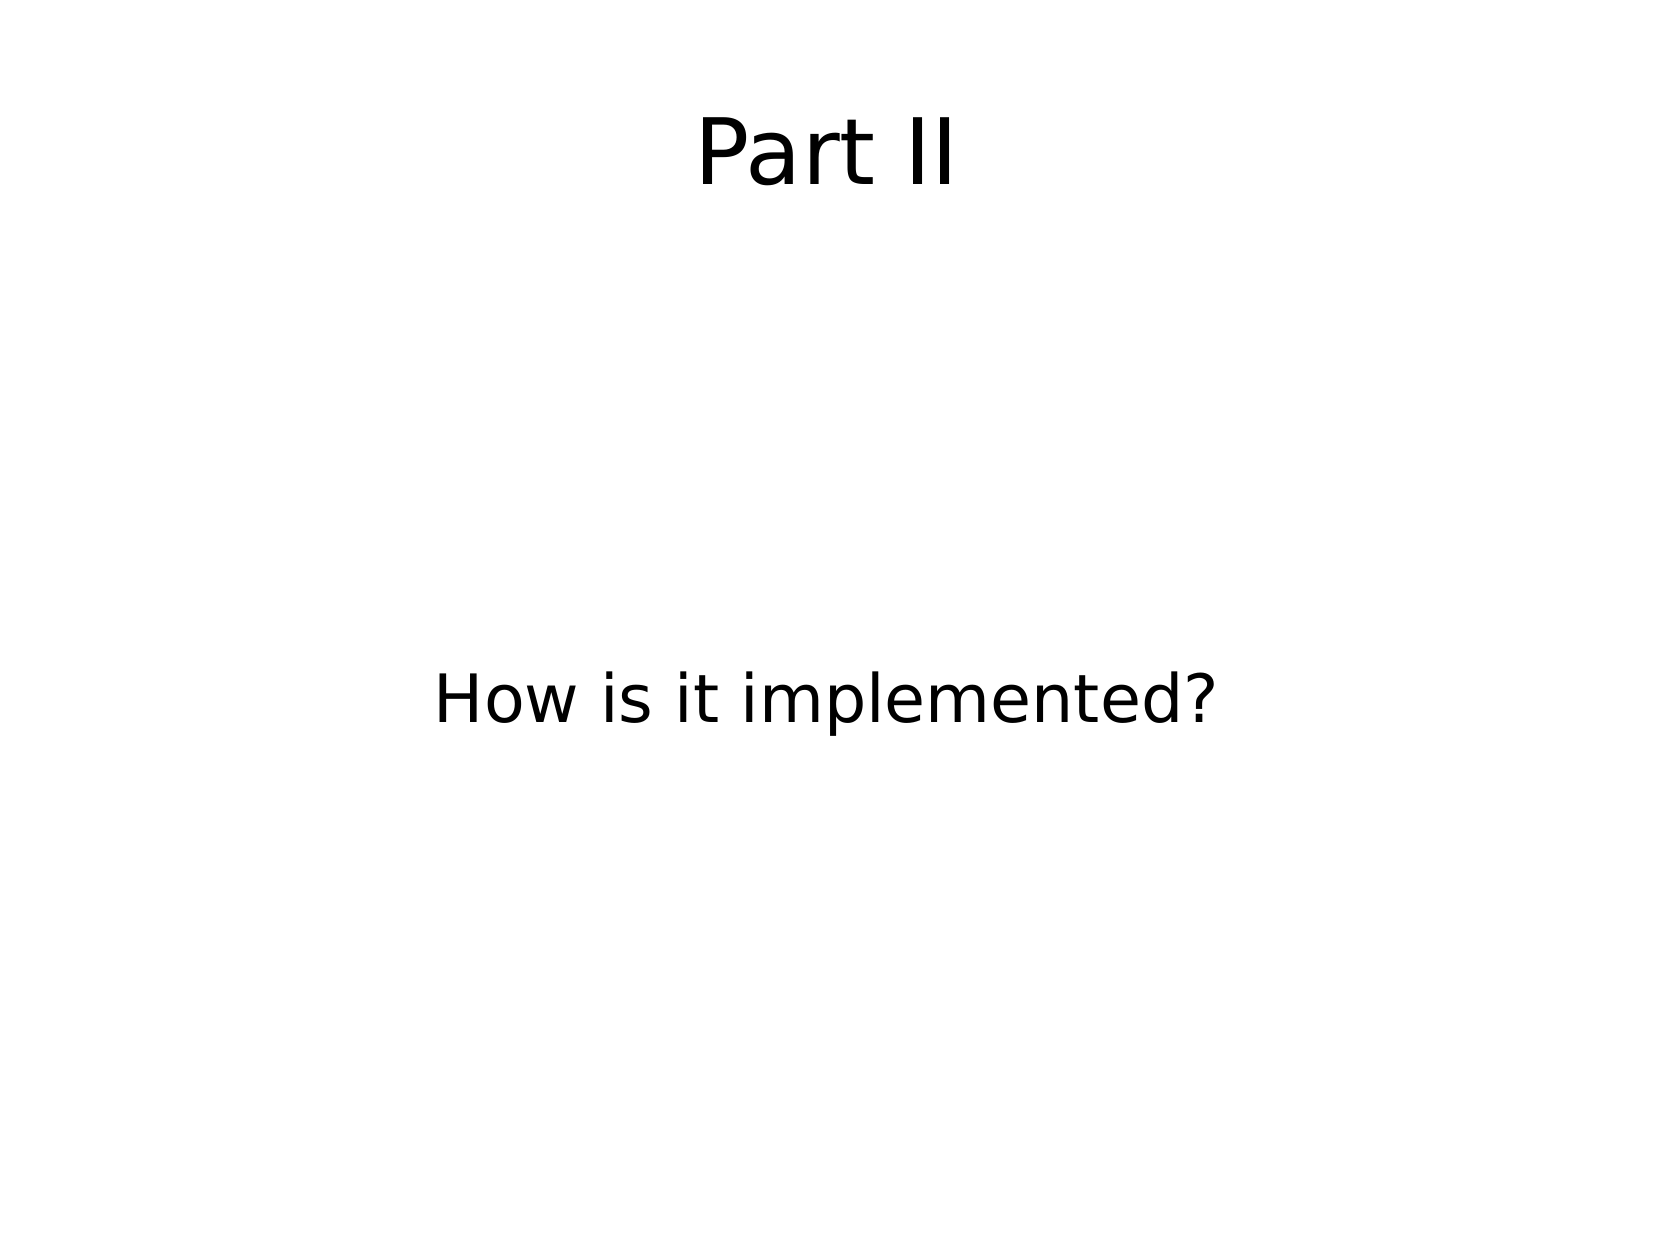

# Part II
How is it implemented?